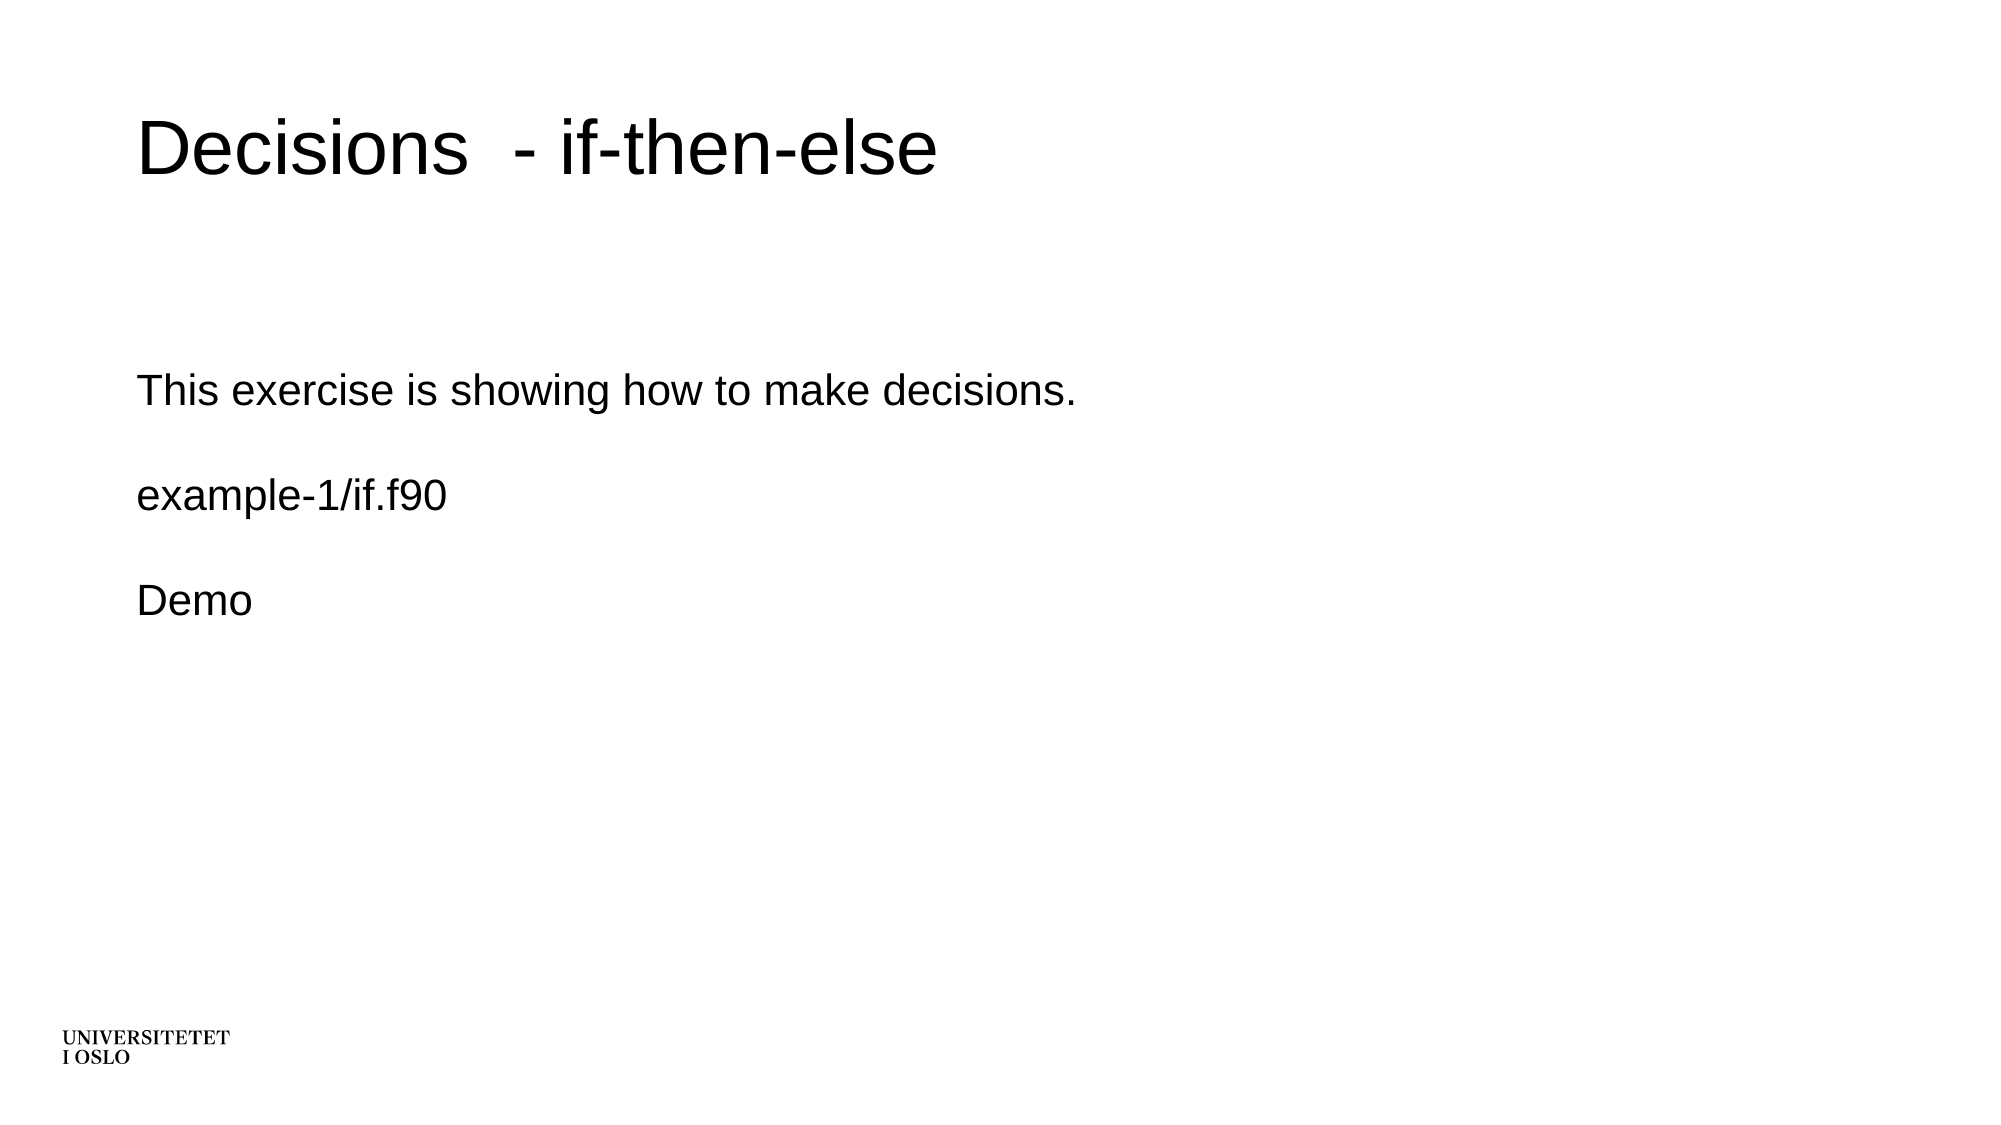

# Decisions - if-then-else
This exercise is showing how to make decisions.
example-1/if.f90
Demo